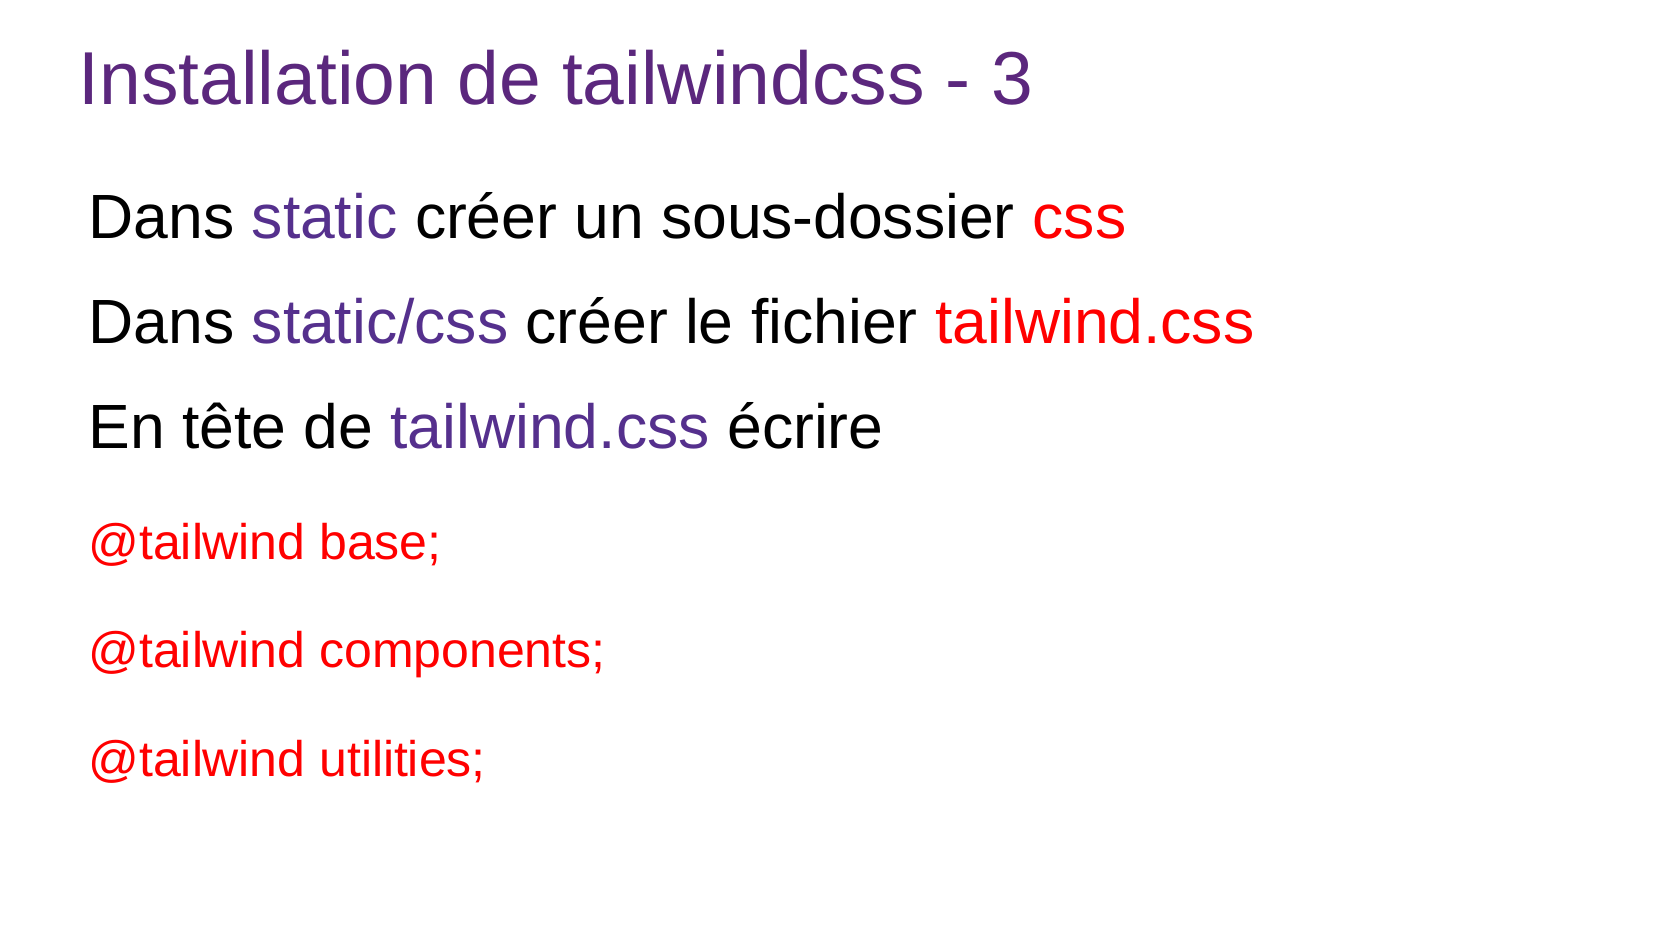

# Installation de tailwindcss - 3
Dans static créer un sous-dossier css
Dans static/css créer le fichier tailwind.css
En tête de tailwind.css écrire
@tailwind base;
@tailwind components;
@tailwind utilities;